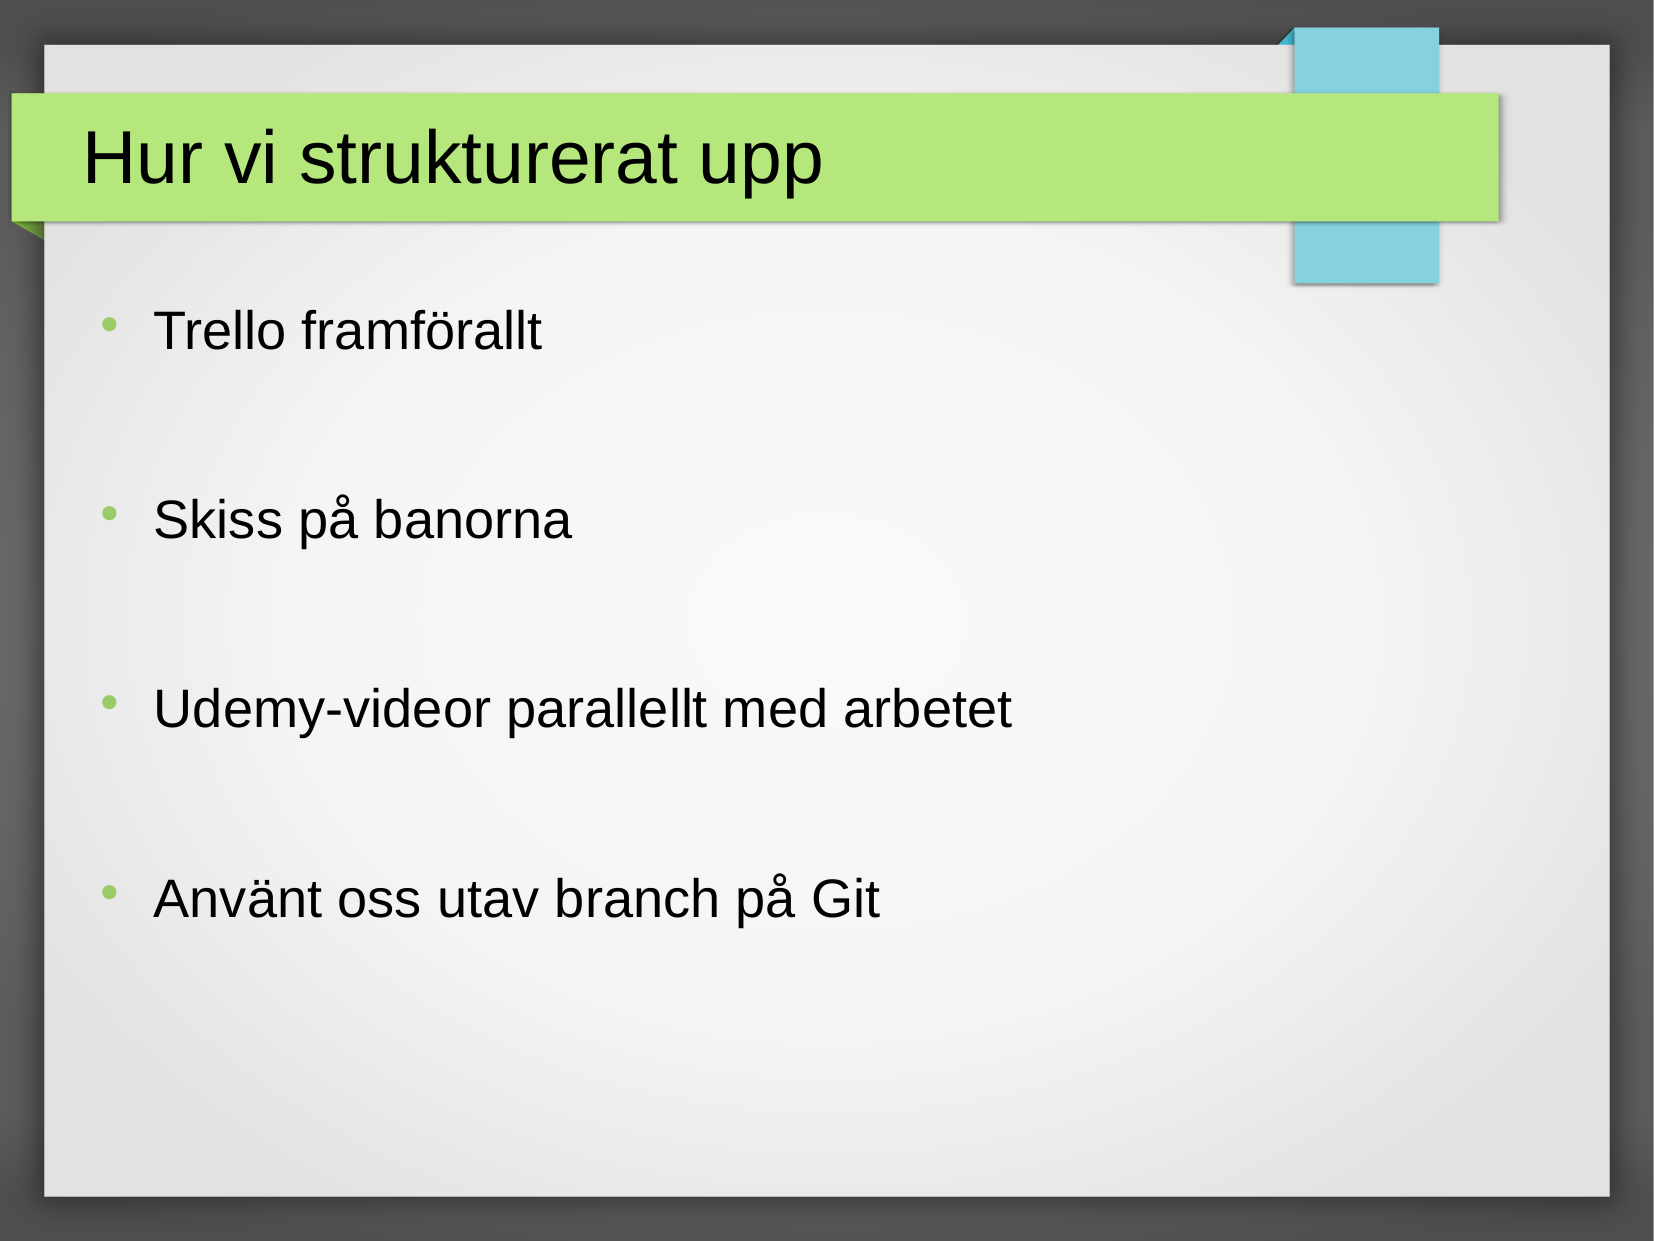

Hur vi strukturerat upp
Trello framförallt
Skiss på banorna
Udemy-videor parallellt med arbetet
Använt oss utav branch på Git